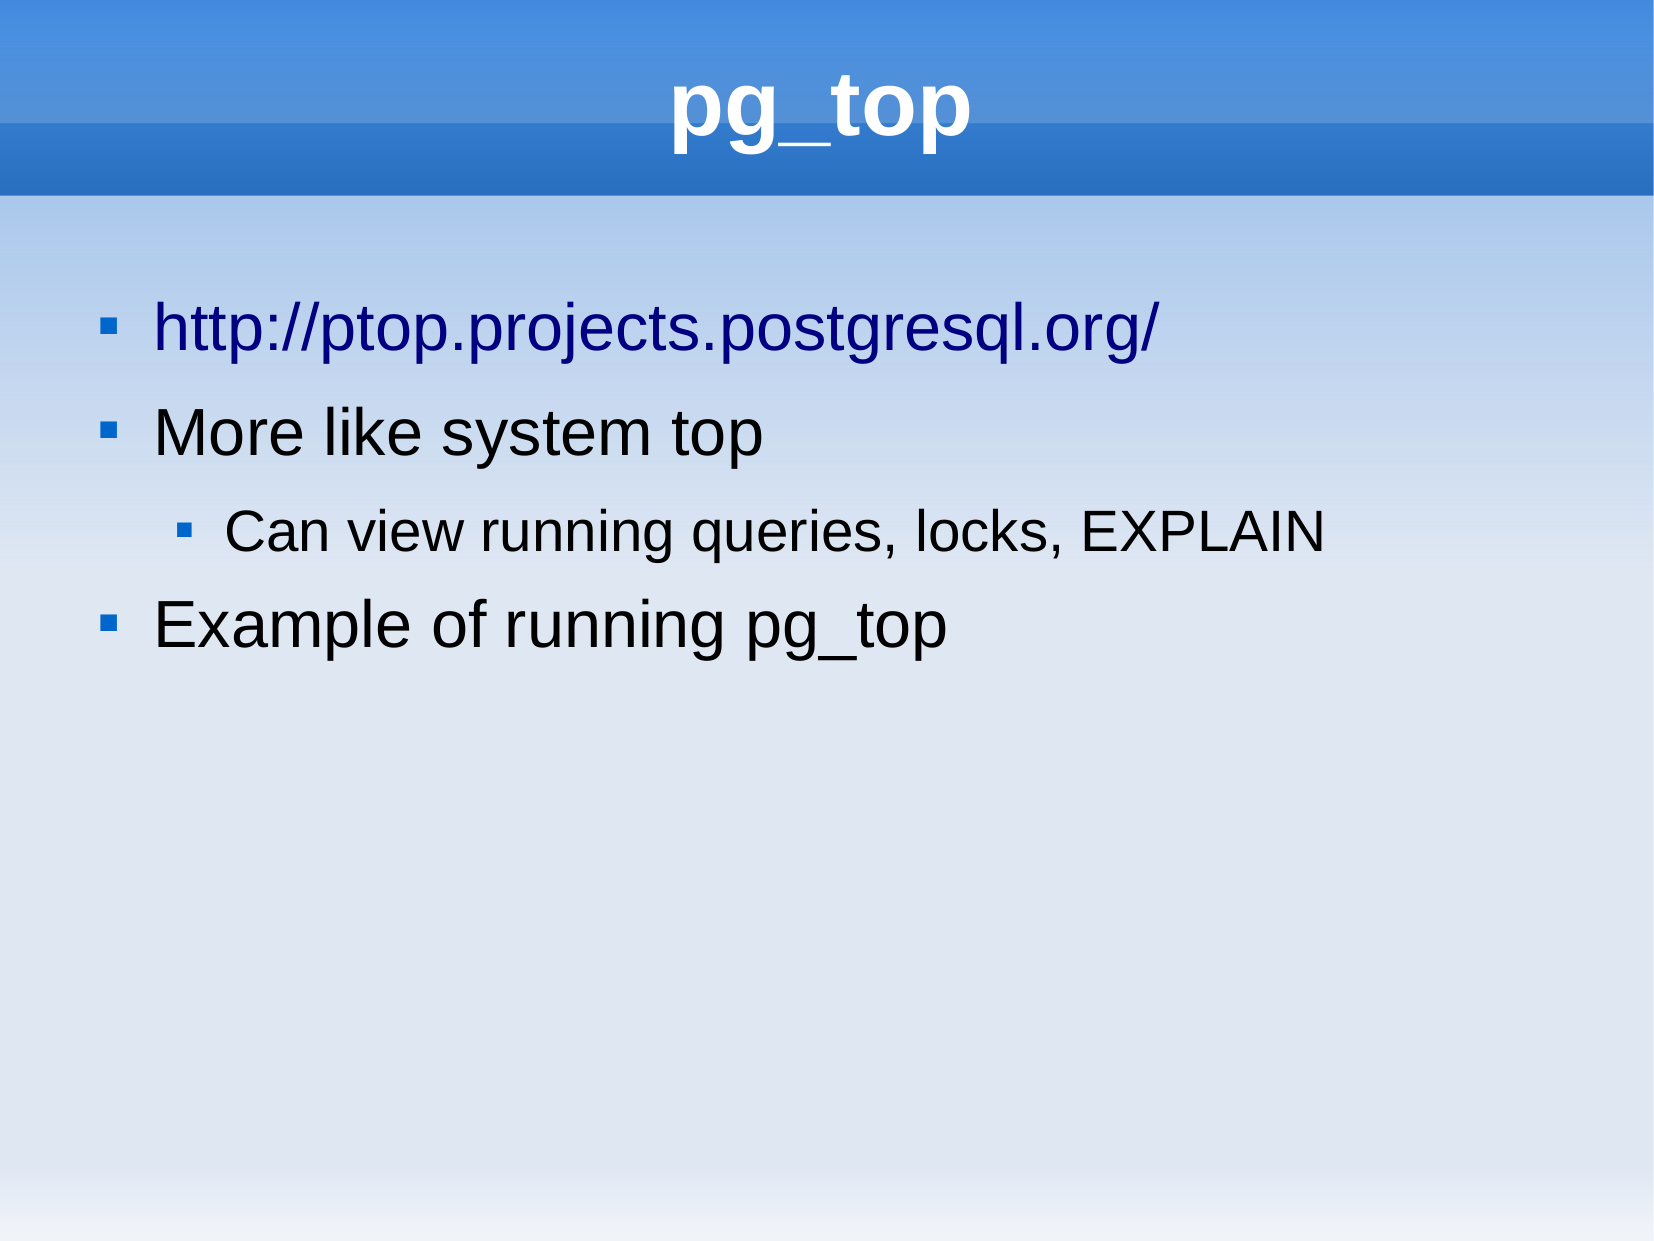

# pg_top
http://ptop.projects.postgresql.org/
More like system top
Can view running queries, locks, EXPLAIN
Example of running pg_top